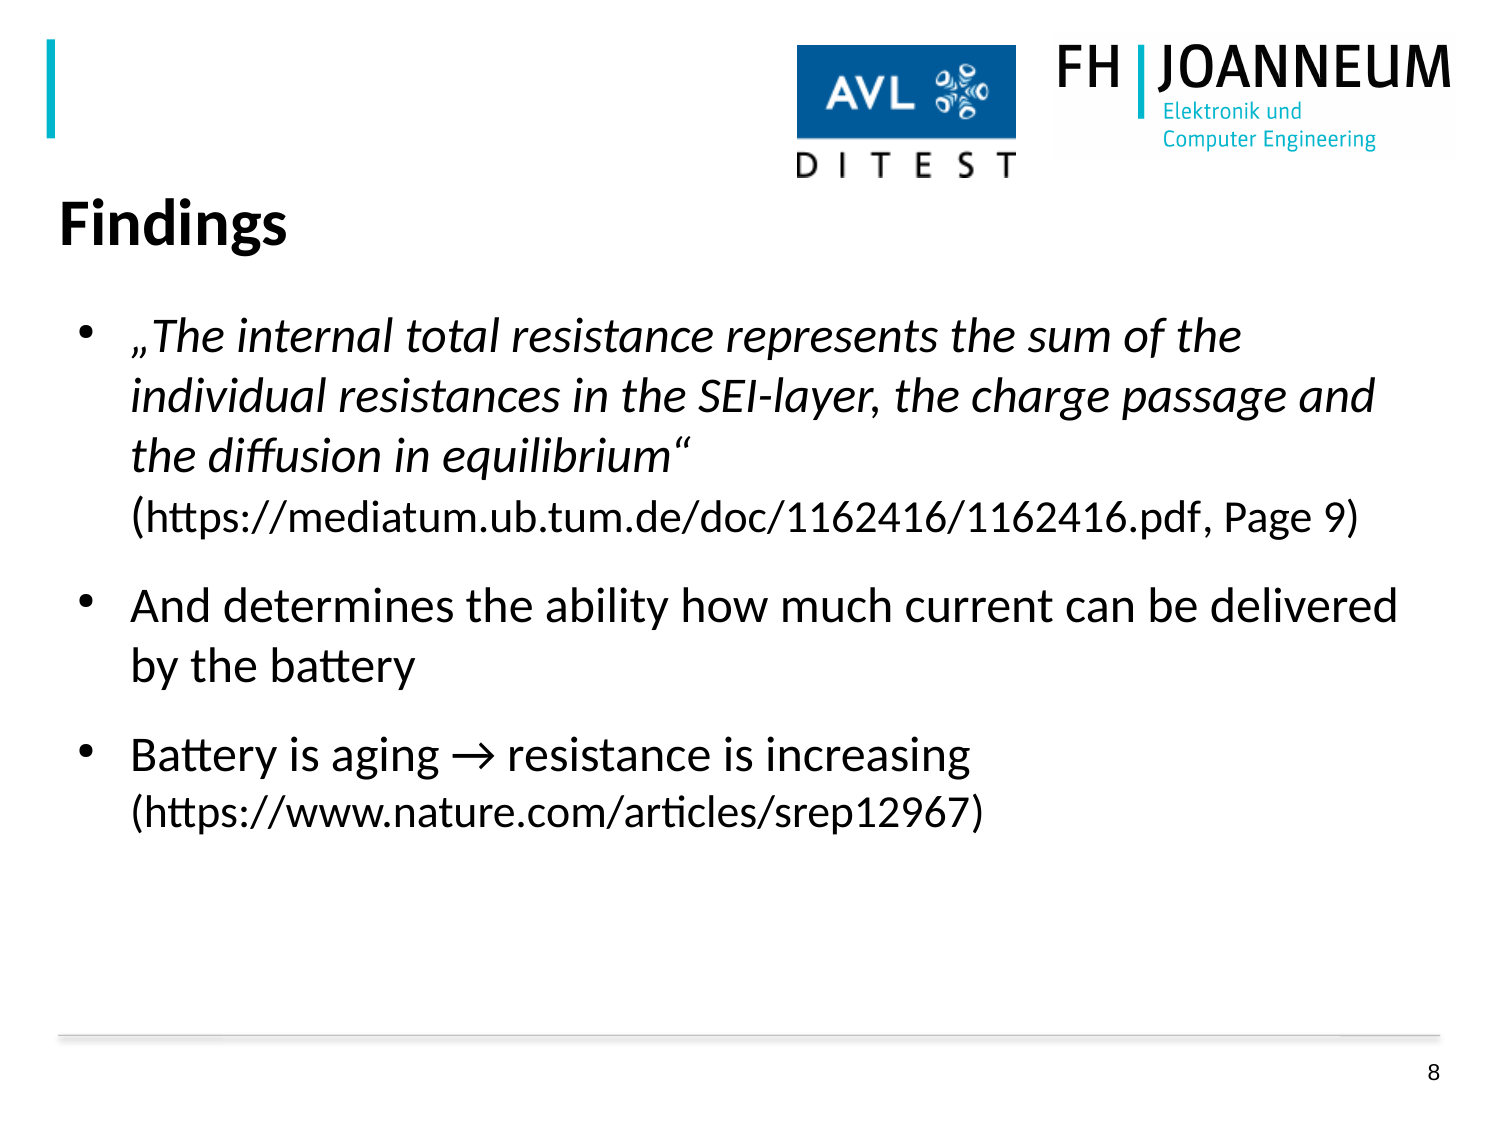

# Findings
„The internal total resistance represents the sum of the individual resistances in the SEI-layer, the charge passage and the diffusion in equilibrium“
(https://mediatum.ub.tum.de/doc/1162416/1162416.pdf, Page 9)
And determines the ability how much current can be delivered by the battery
Battery is aging → resistance is increasing
(https://www.nature.com/articles/srep12967)
8